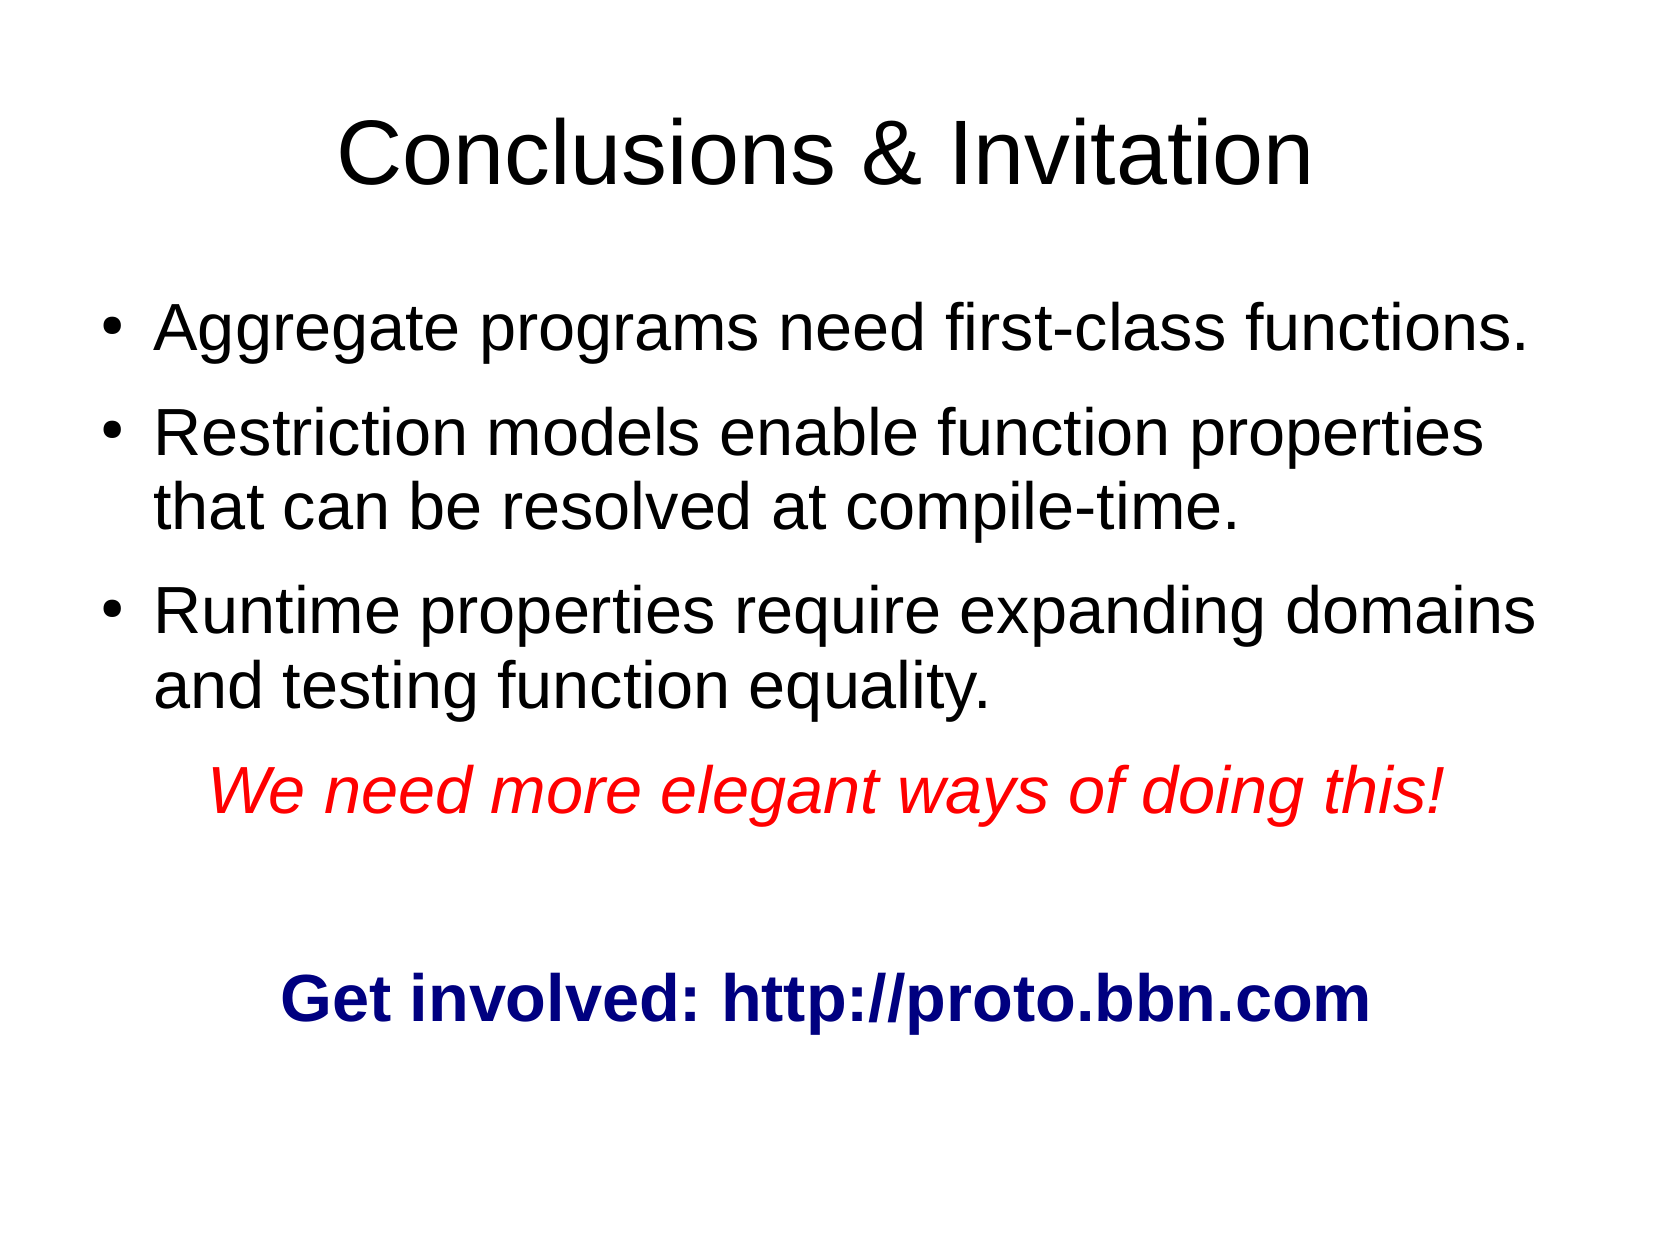

# Conclusions & Invitation
Aggregate programs need first-class functions.
Restriction models enable function properties that can be resolved at compile-time.
Runtime properties require expanding domains and testing function equality.
We need more elegant ways of doing this!
Get involved: http://proto.bbn.com